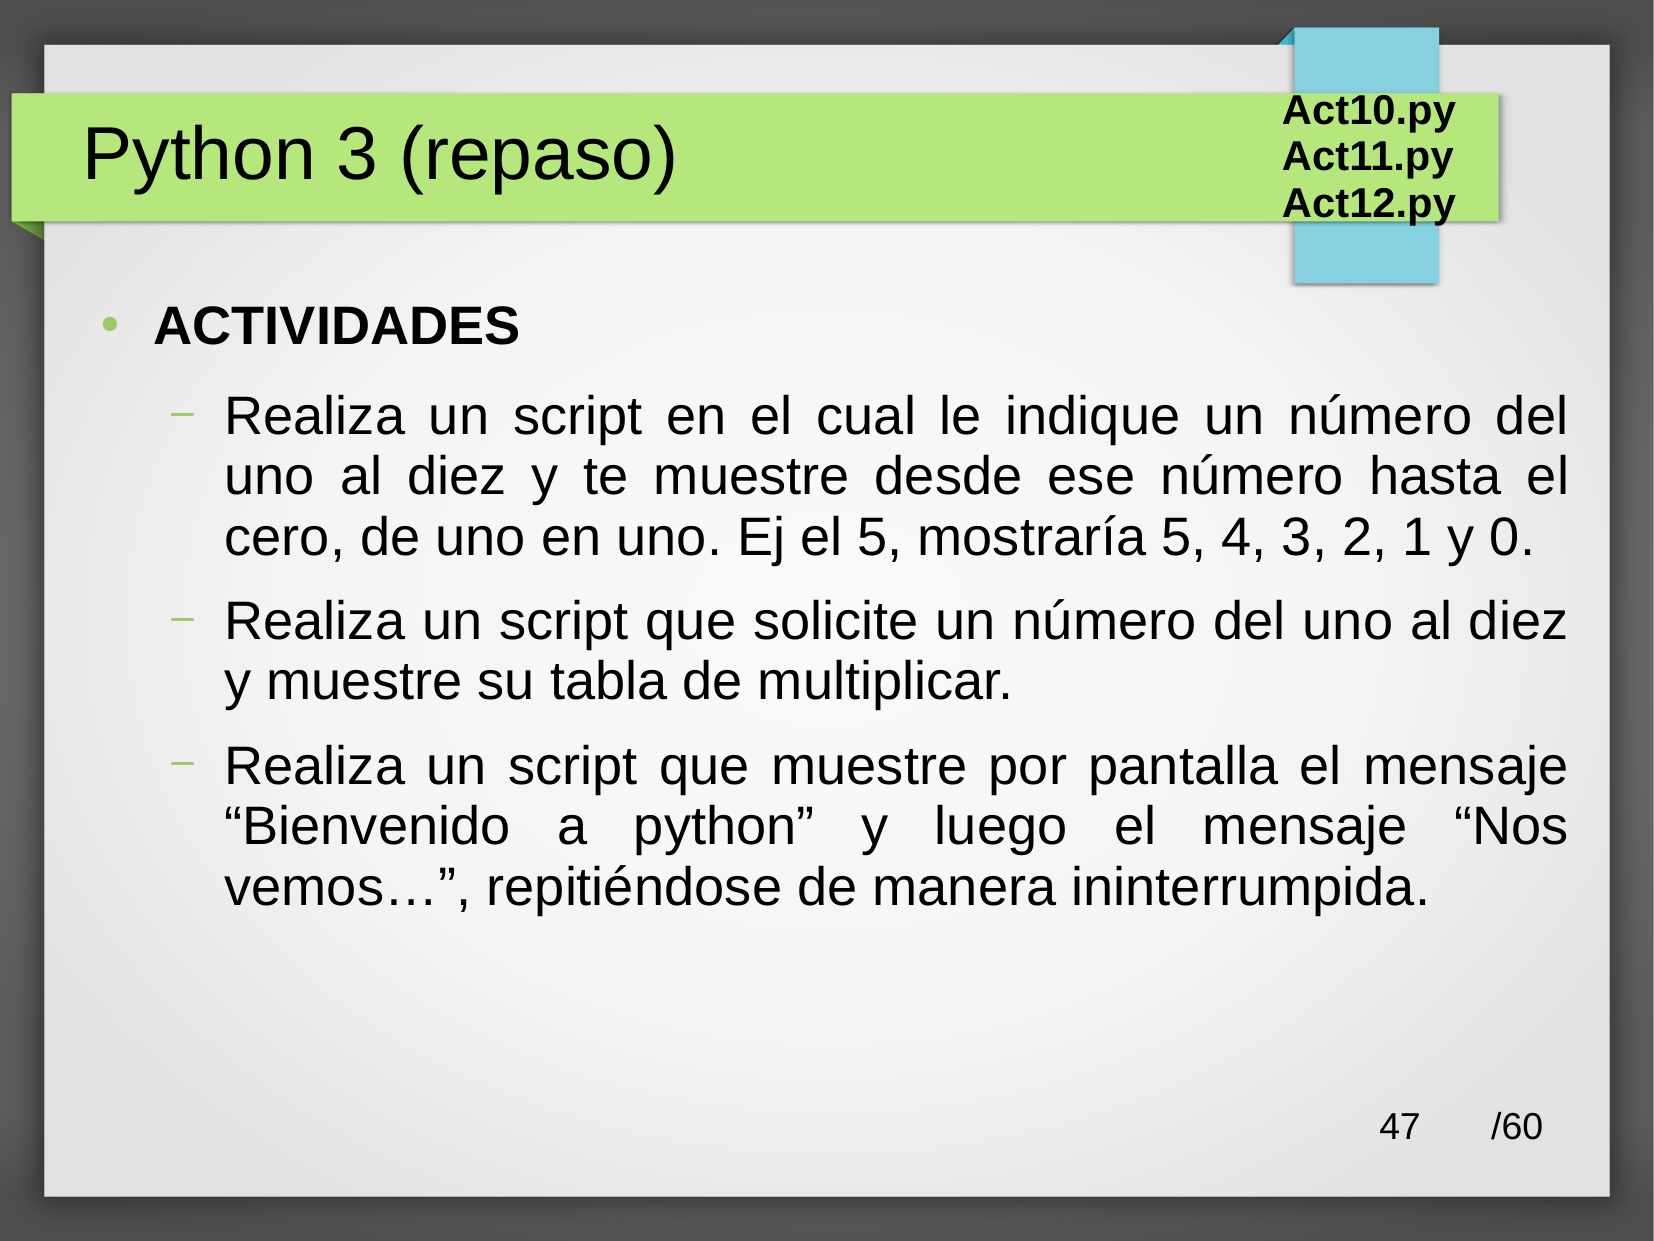

Act10.py
Act11.py
Act12.py
# Python 3 (repaso)
ACTIVIDADES
Realiza un script en el cual le indique un número del uno al diez y te muestre desde ese número hasta el cero, de uno en uno. Ej el 5, mostraría 5, 4, 3, 2, 1 y 0.
Realiza un script que solicite un número del uno al diez y muestre su tabla de multiplicar.
Realiza un script que muestre por pantalla el mensaje “Bienvenido a python” y luego el mensaje “Nos vemos…”, repitiéndose de manera ininterrumpida.
/60